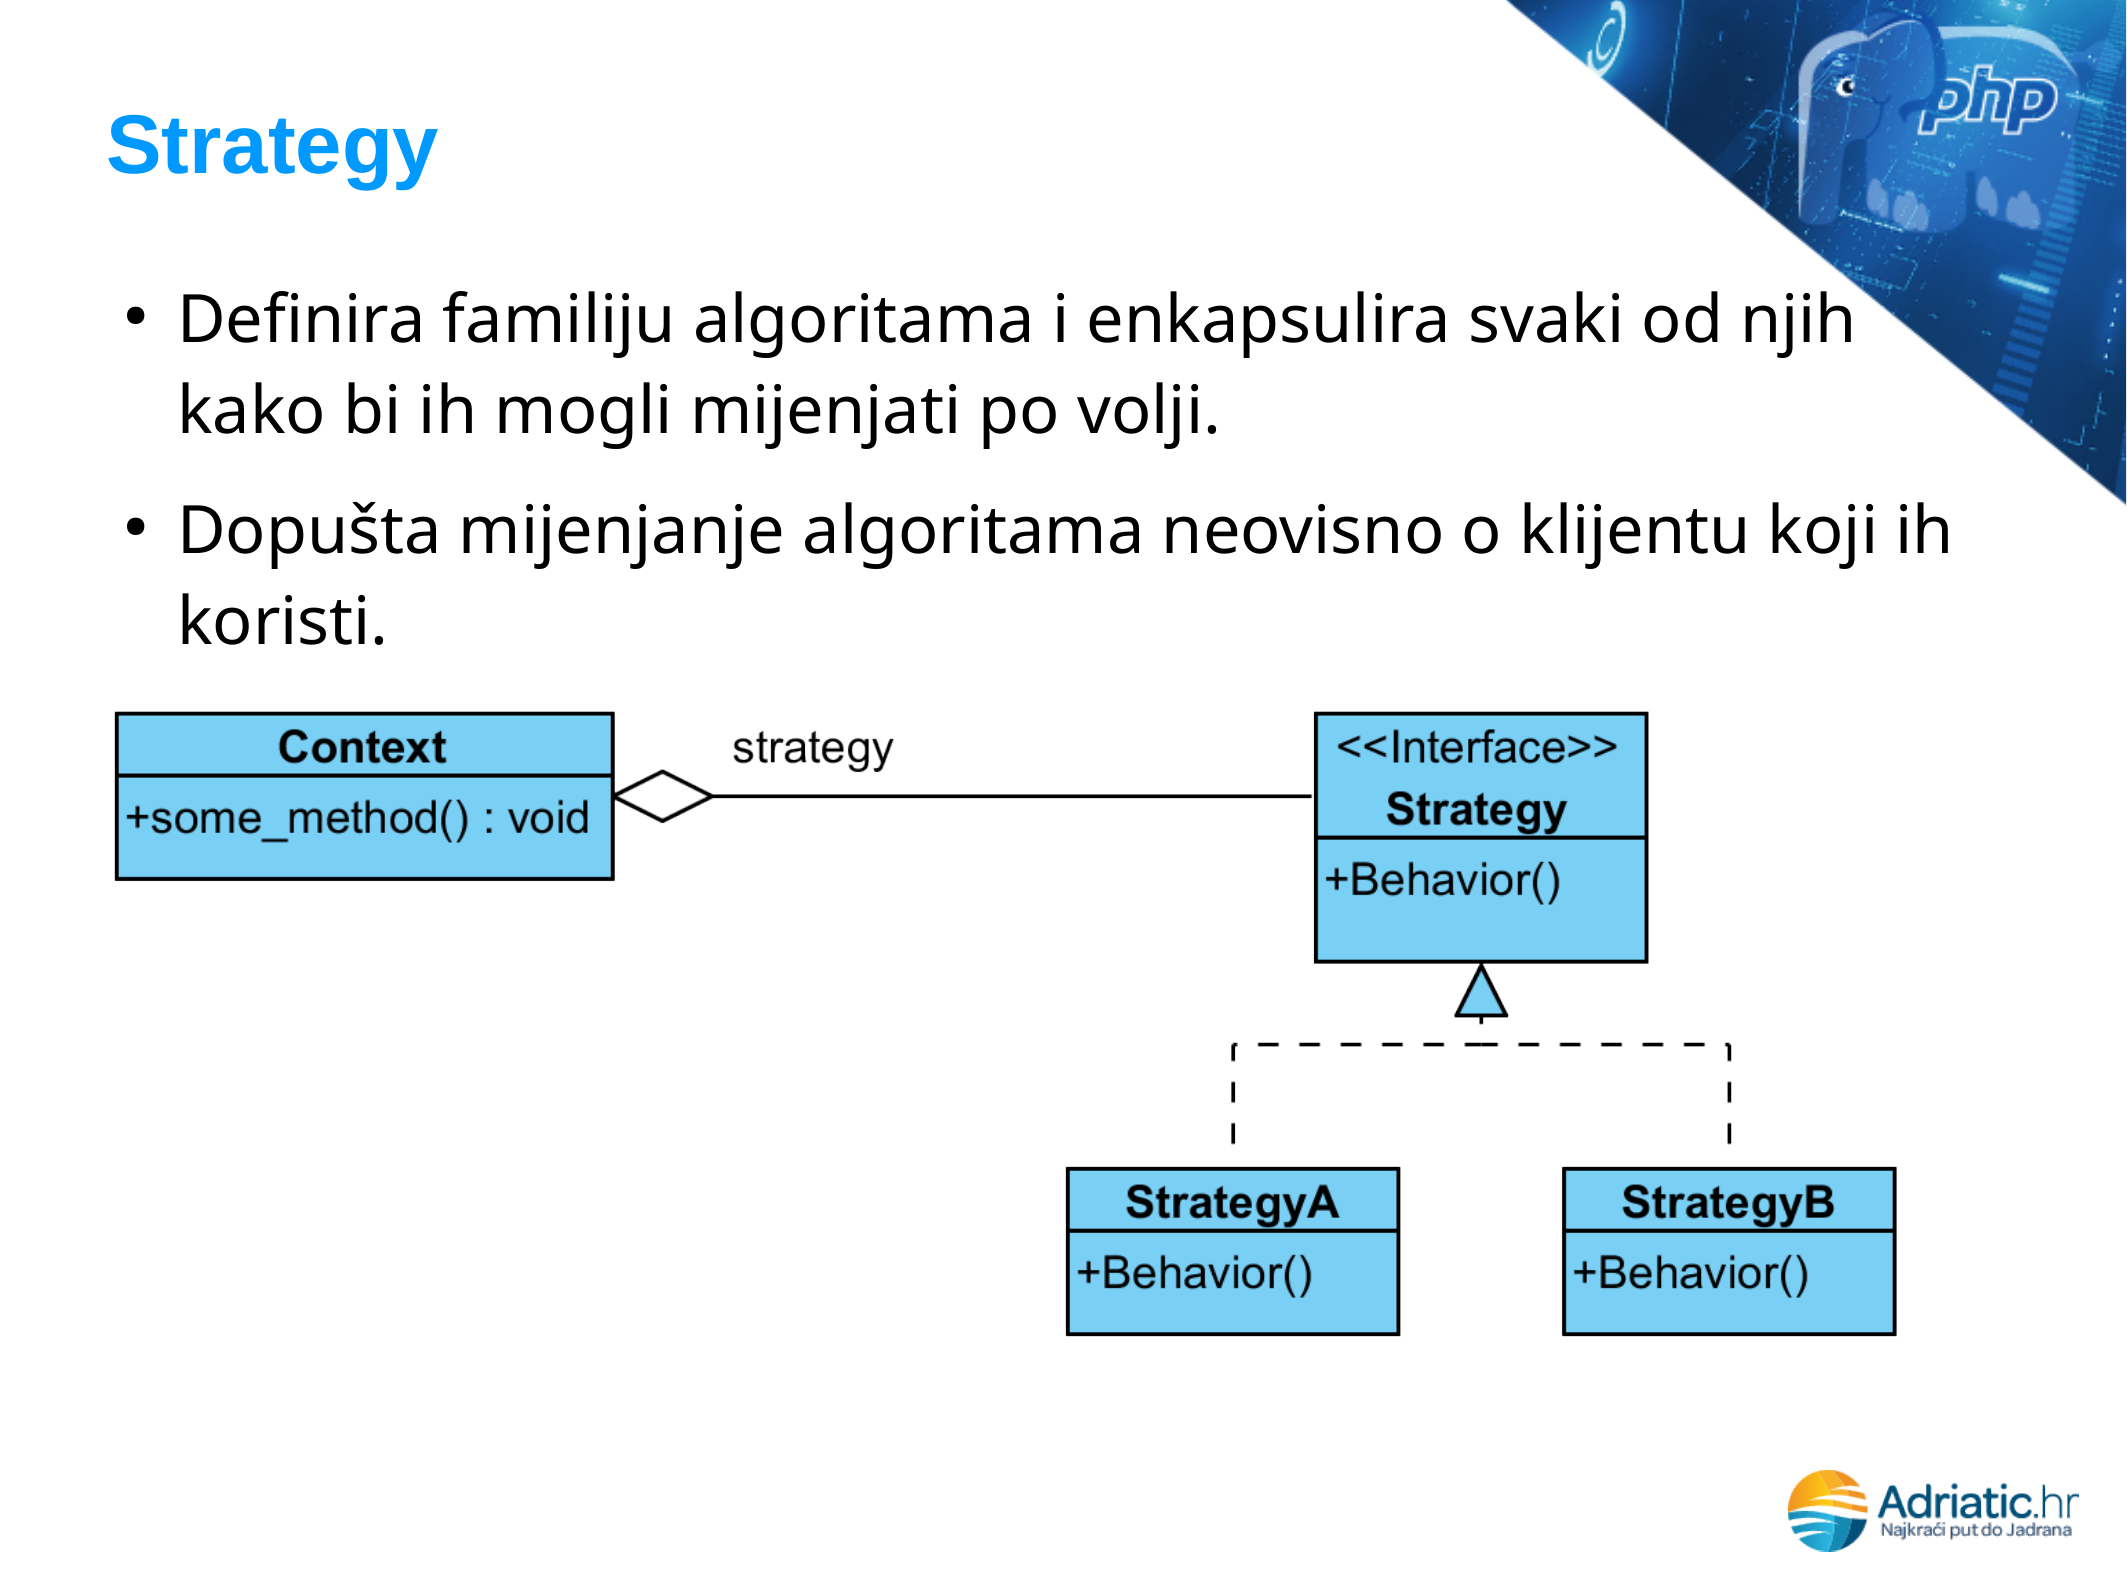

# Strategy
Definira familiju algoritama i enkapsulira svaki od njih kako bi ih mogli mijenjati po volji.
Dopušta mijenjanje algoritama neovisno o klijentu koji ih koristi.